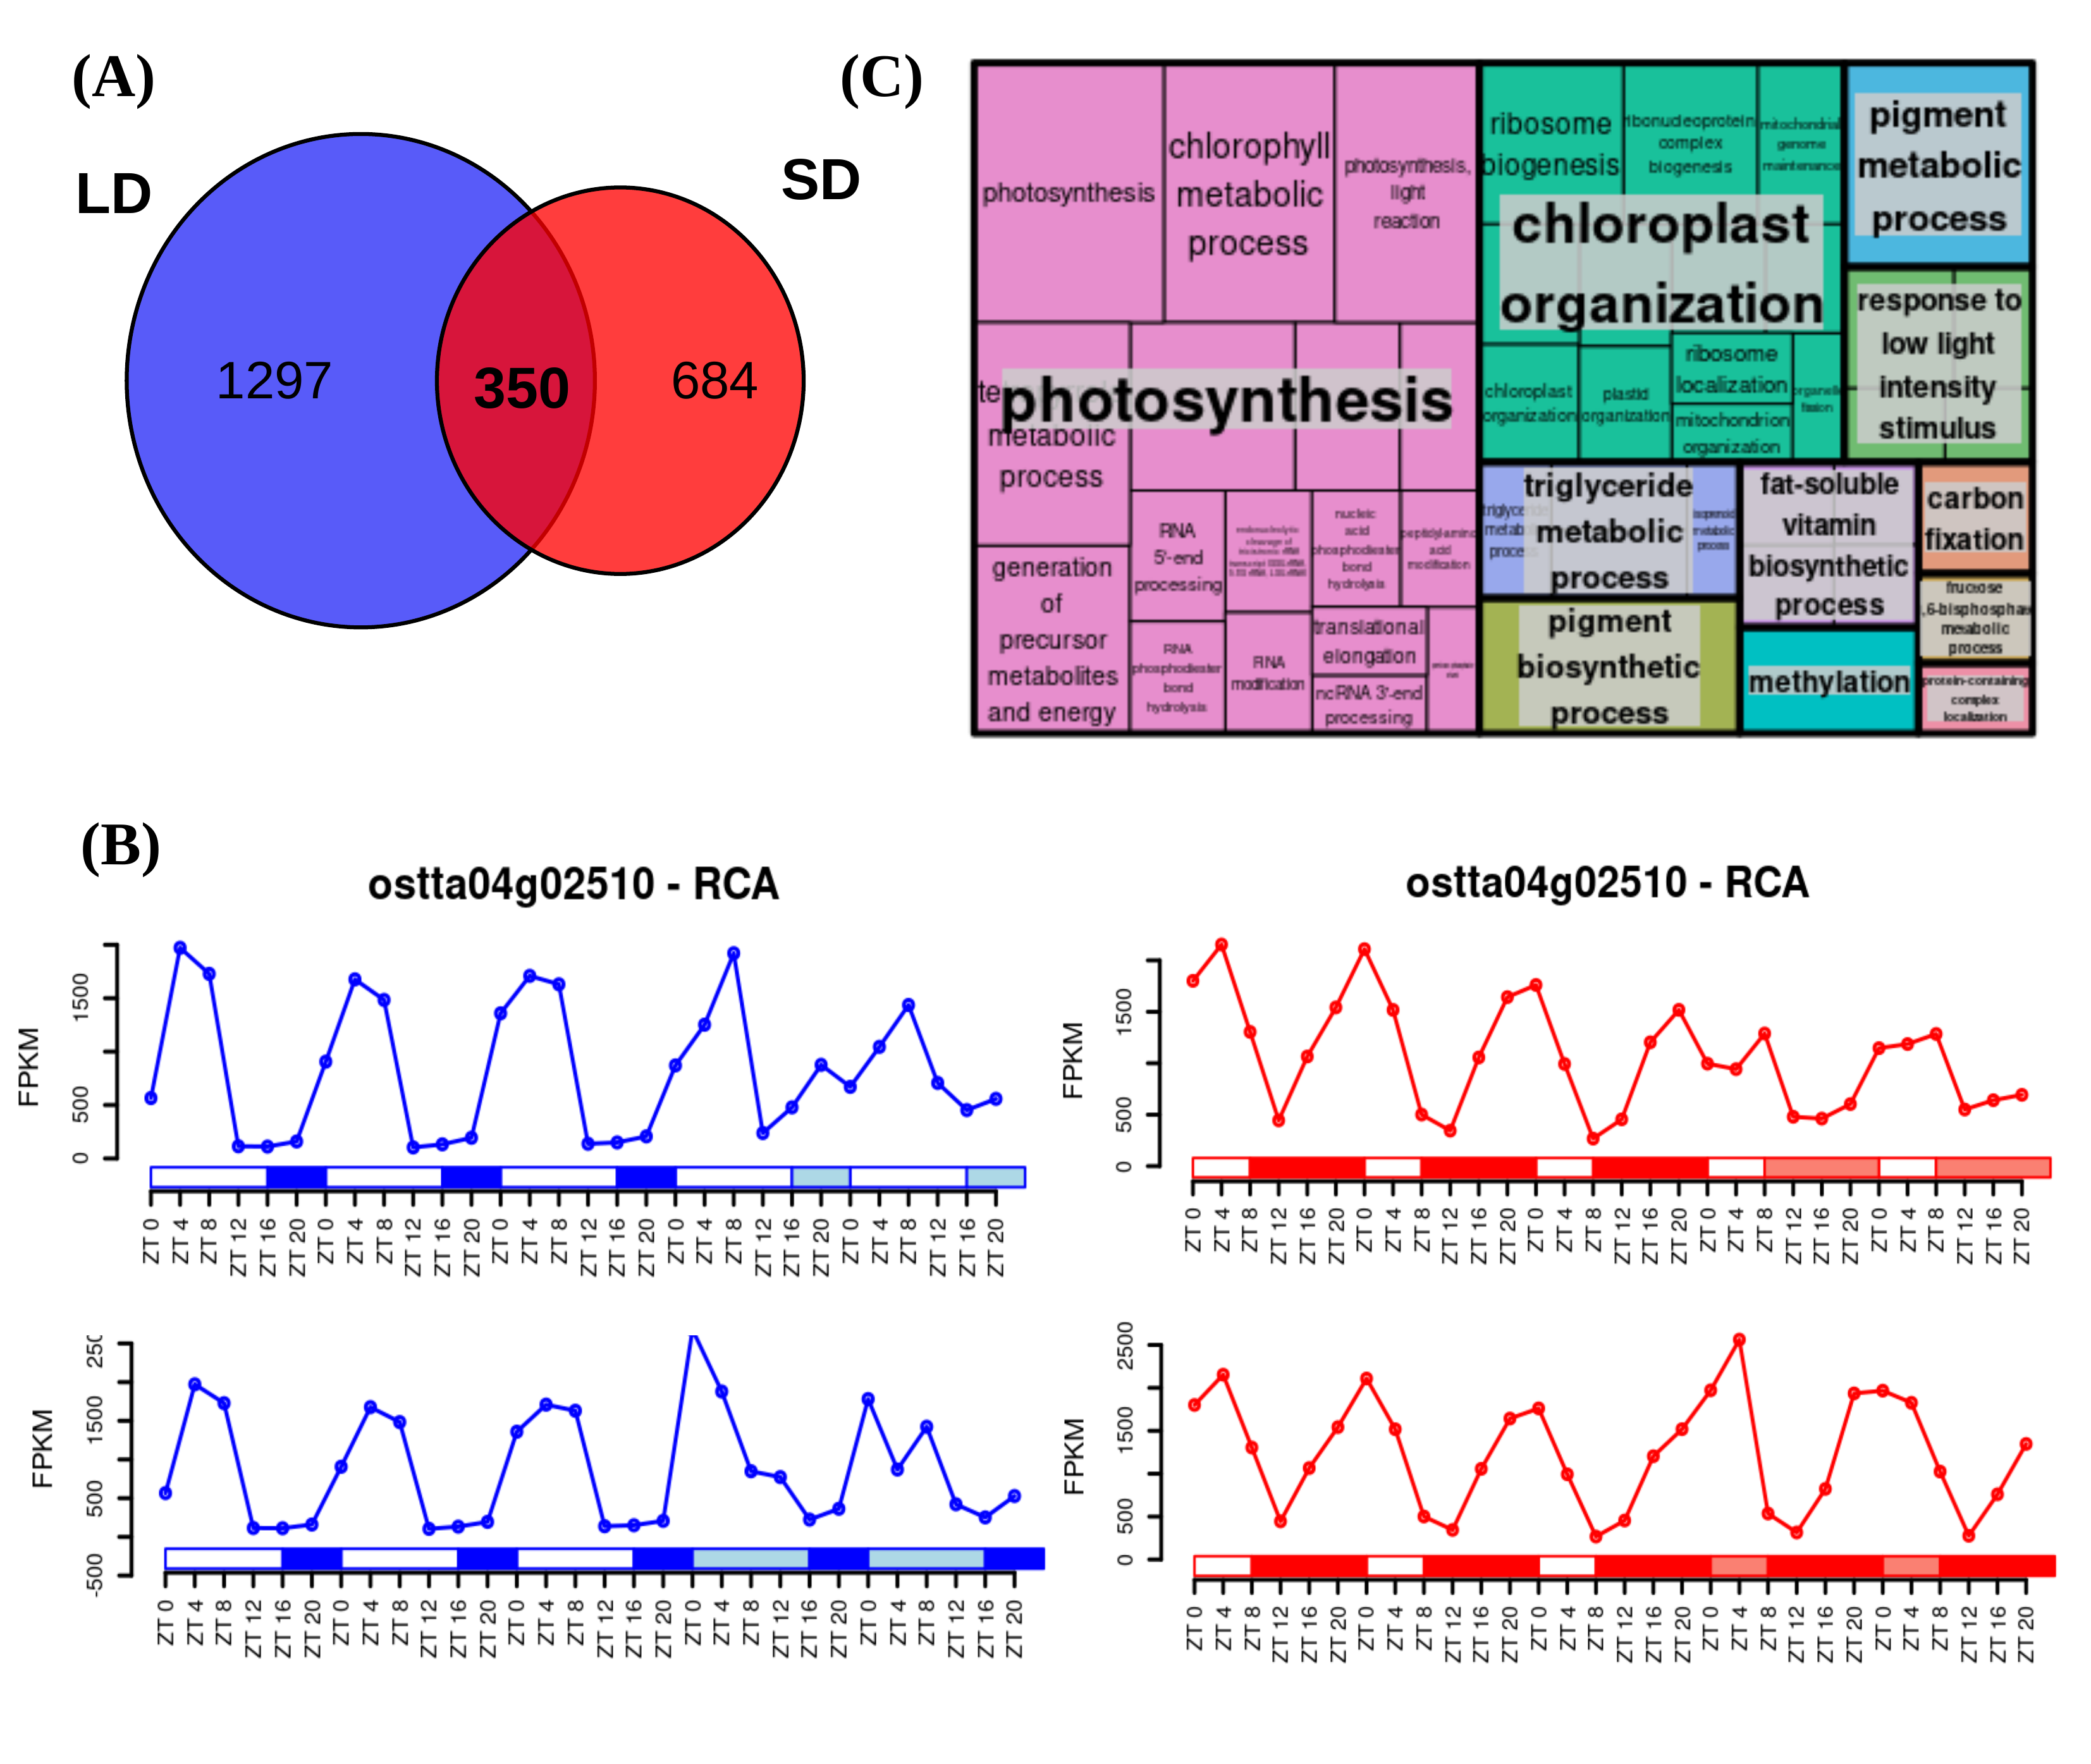

(A)
 (C)
SD
LD
1297
684
350
 (B)